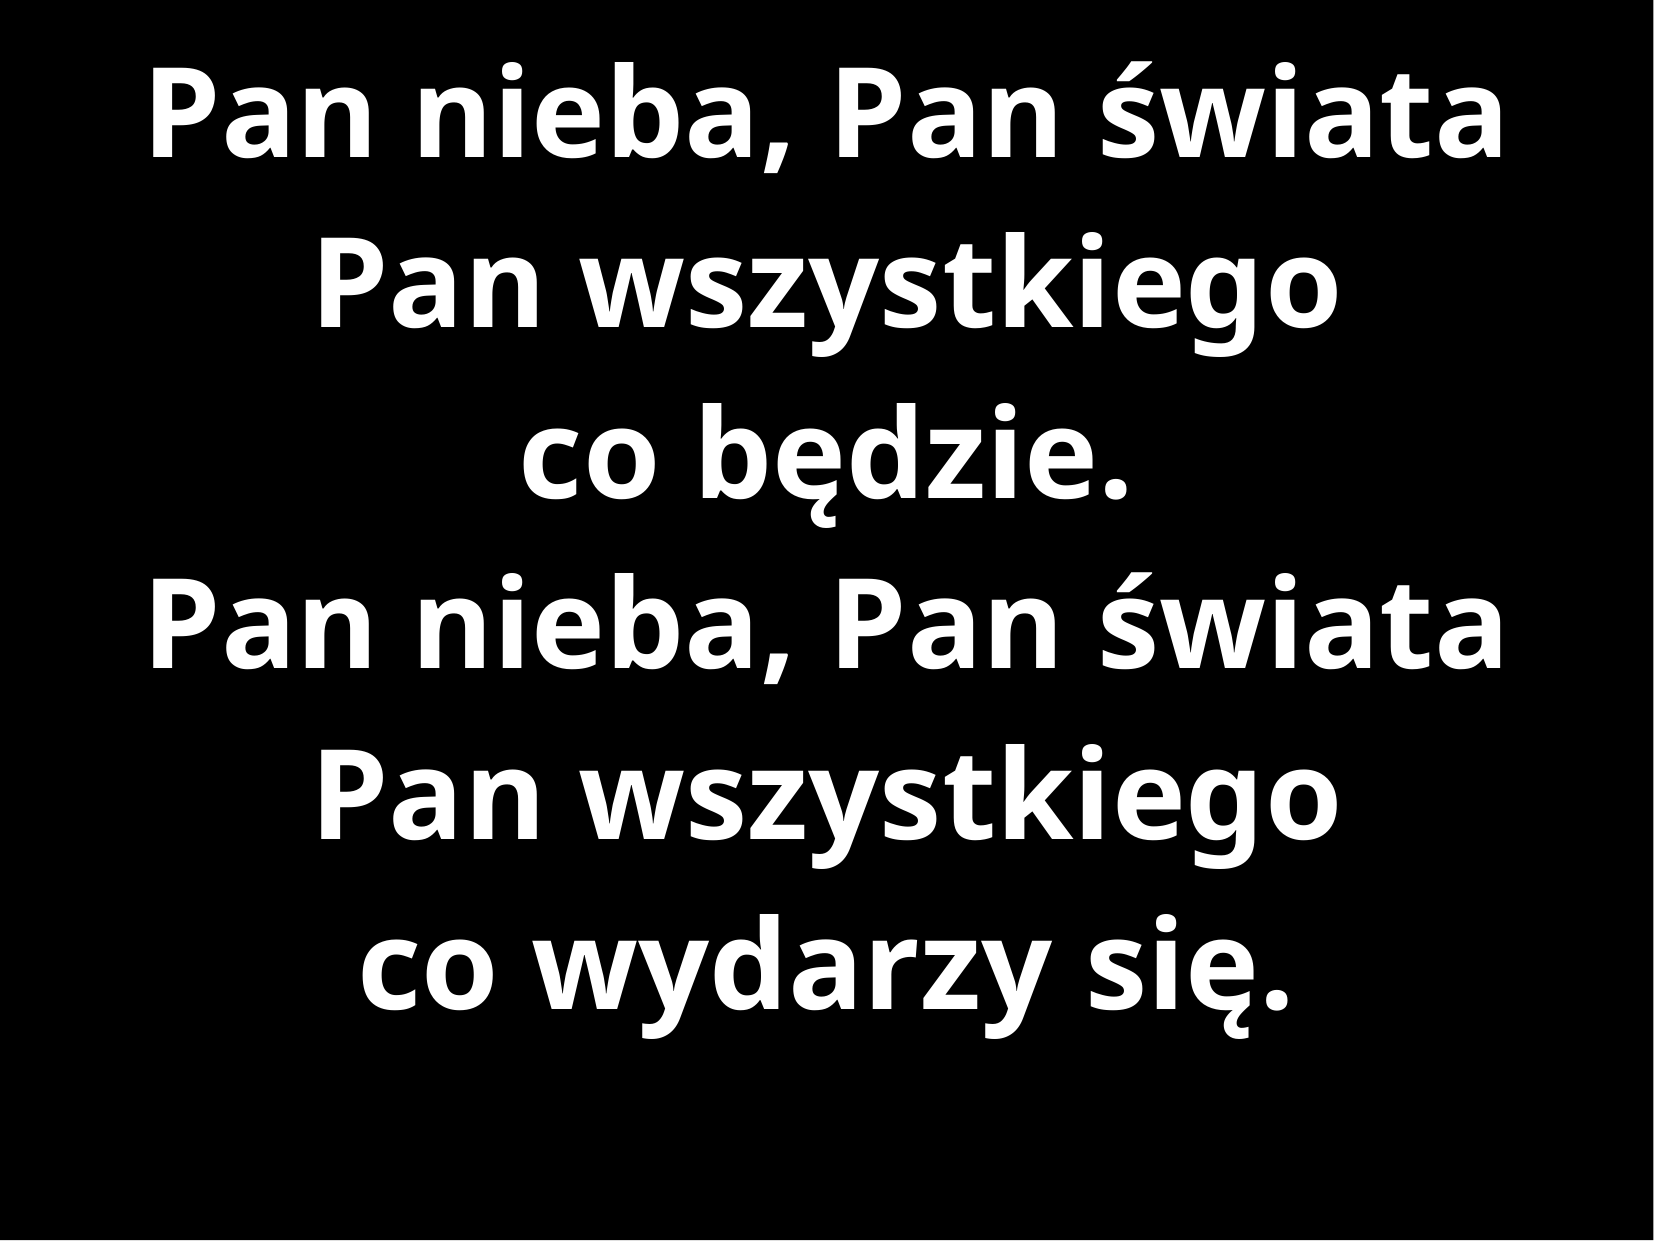

# Pan nieba, Pan świata Pan wszystkiego co będzie. Pan nieba, Pan świata Pan wszystkiego co wydarzy się.